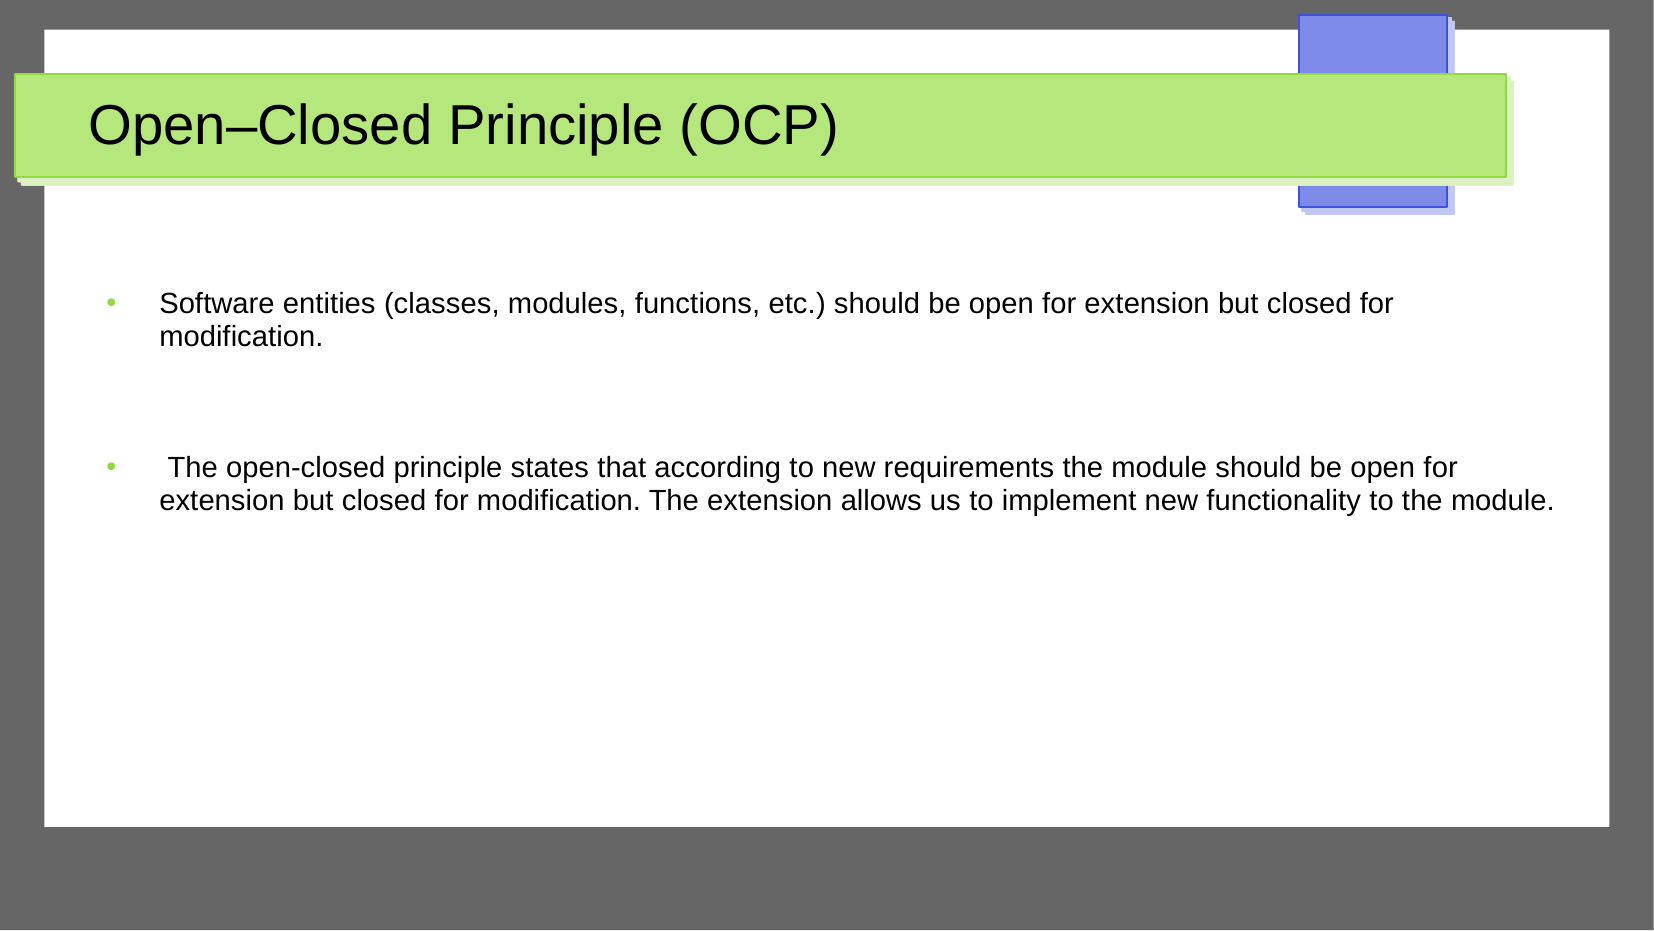

# Open–Closed Principle (OCP)
Software entities (classes, modules, functions, etc.) should be open for extension but closed for modification.
 The open-closed principle states that according to new requirements the module should be open for extension but closed for modification. The extension allows us to implement new functionality to the module.